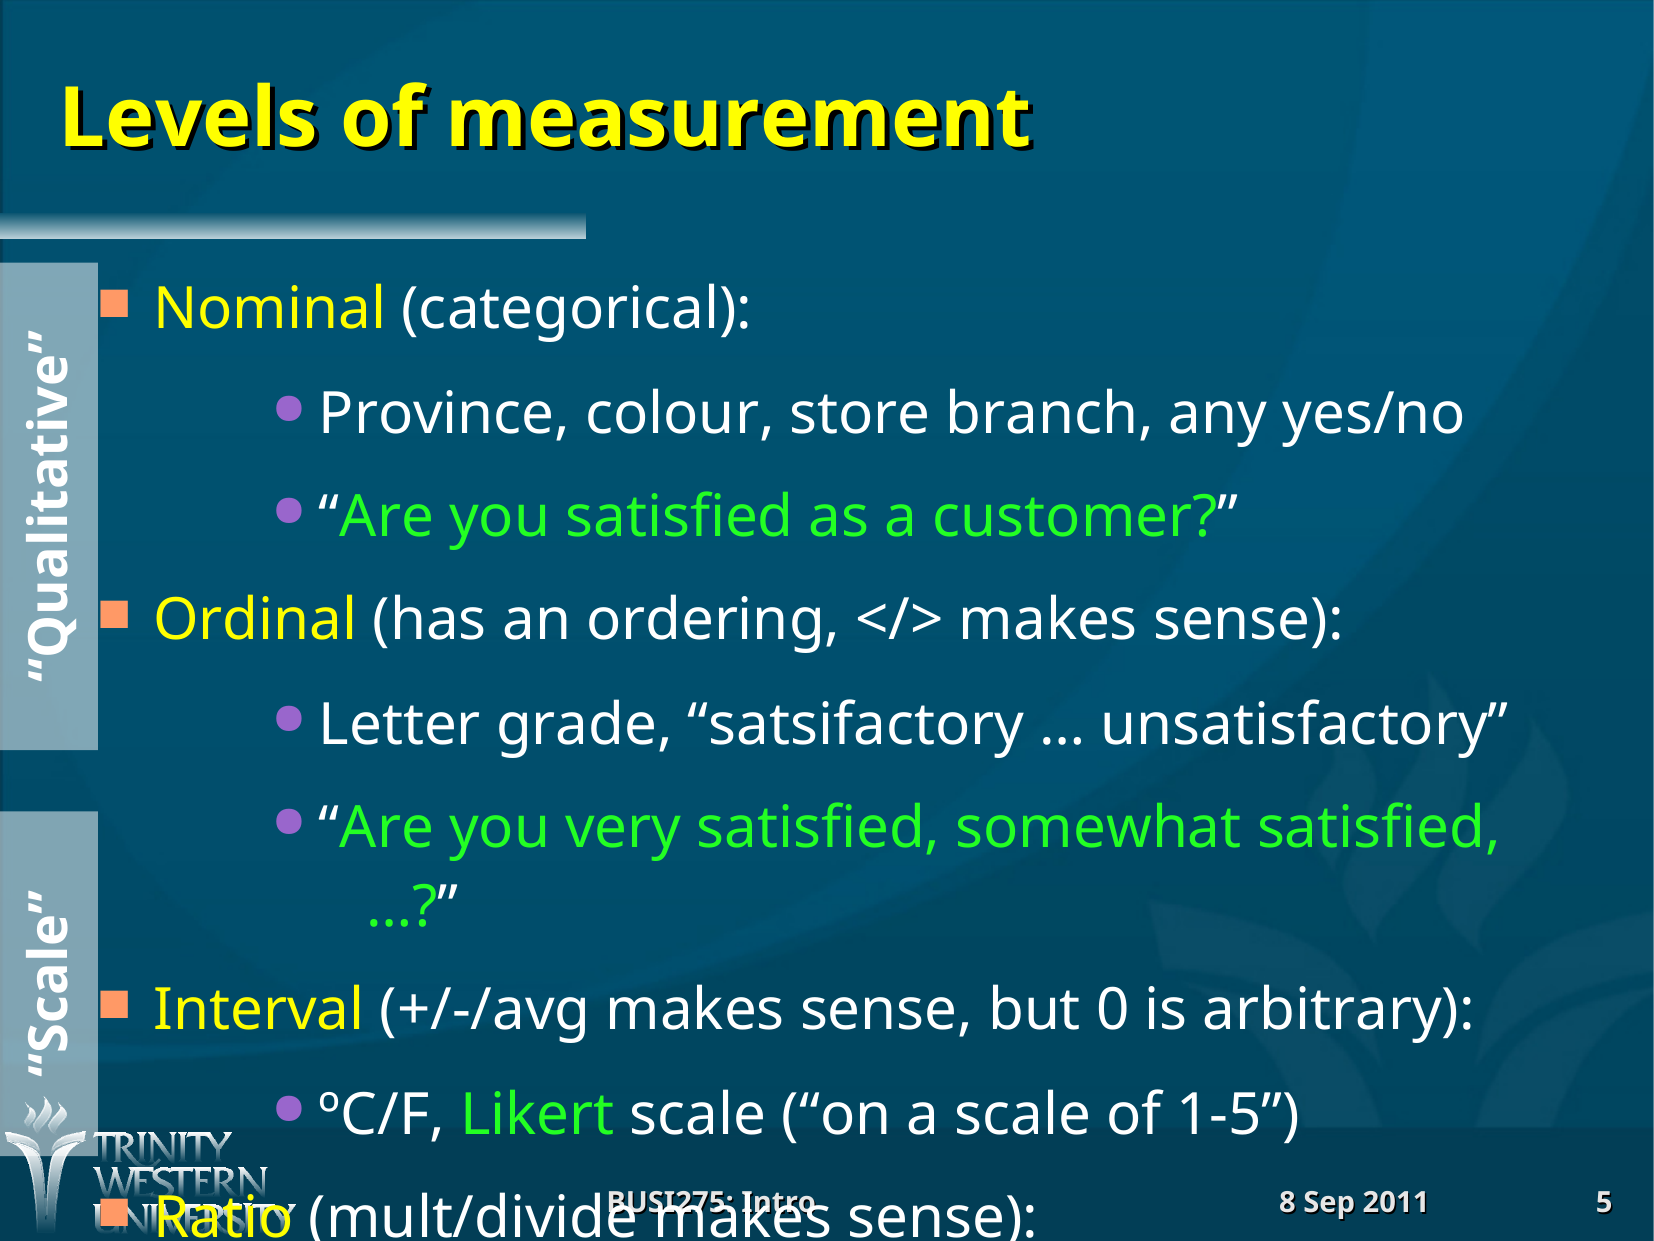

# Levels of measurement
“Qualitative”
Nominal (categorical):
Province, colour, store branch, any yes/no
“Are you satisfied as a customer?”
Ordinal (has an ordering, </> makes sense):
Letter grade, “satsifactory … unsatisfactory”
“Are you very satisfied, somewhat satisfied, …?”
Interval (+/-/avg makes sense, but 0 is arbitrary):
ºC/F, Likert scale (“on a scale of 1-5”)
Ratio (mult/divide makes sense):
Salary, quantity of sales, height in cm
“Scale”
BUSI275: Intro
8 Sep 2011
5